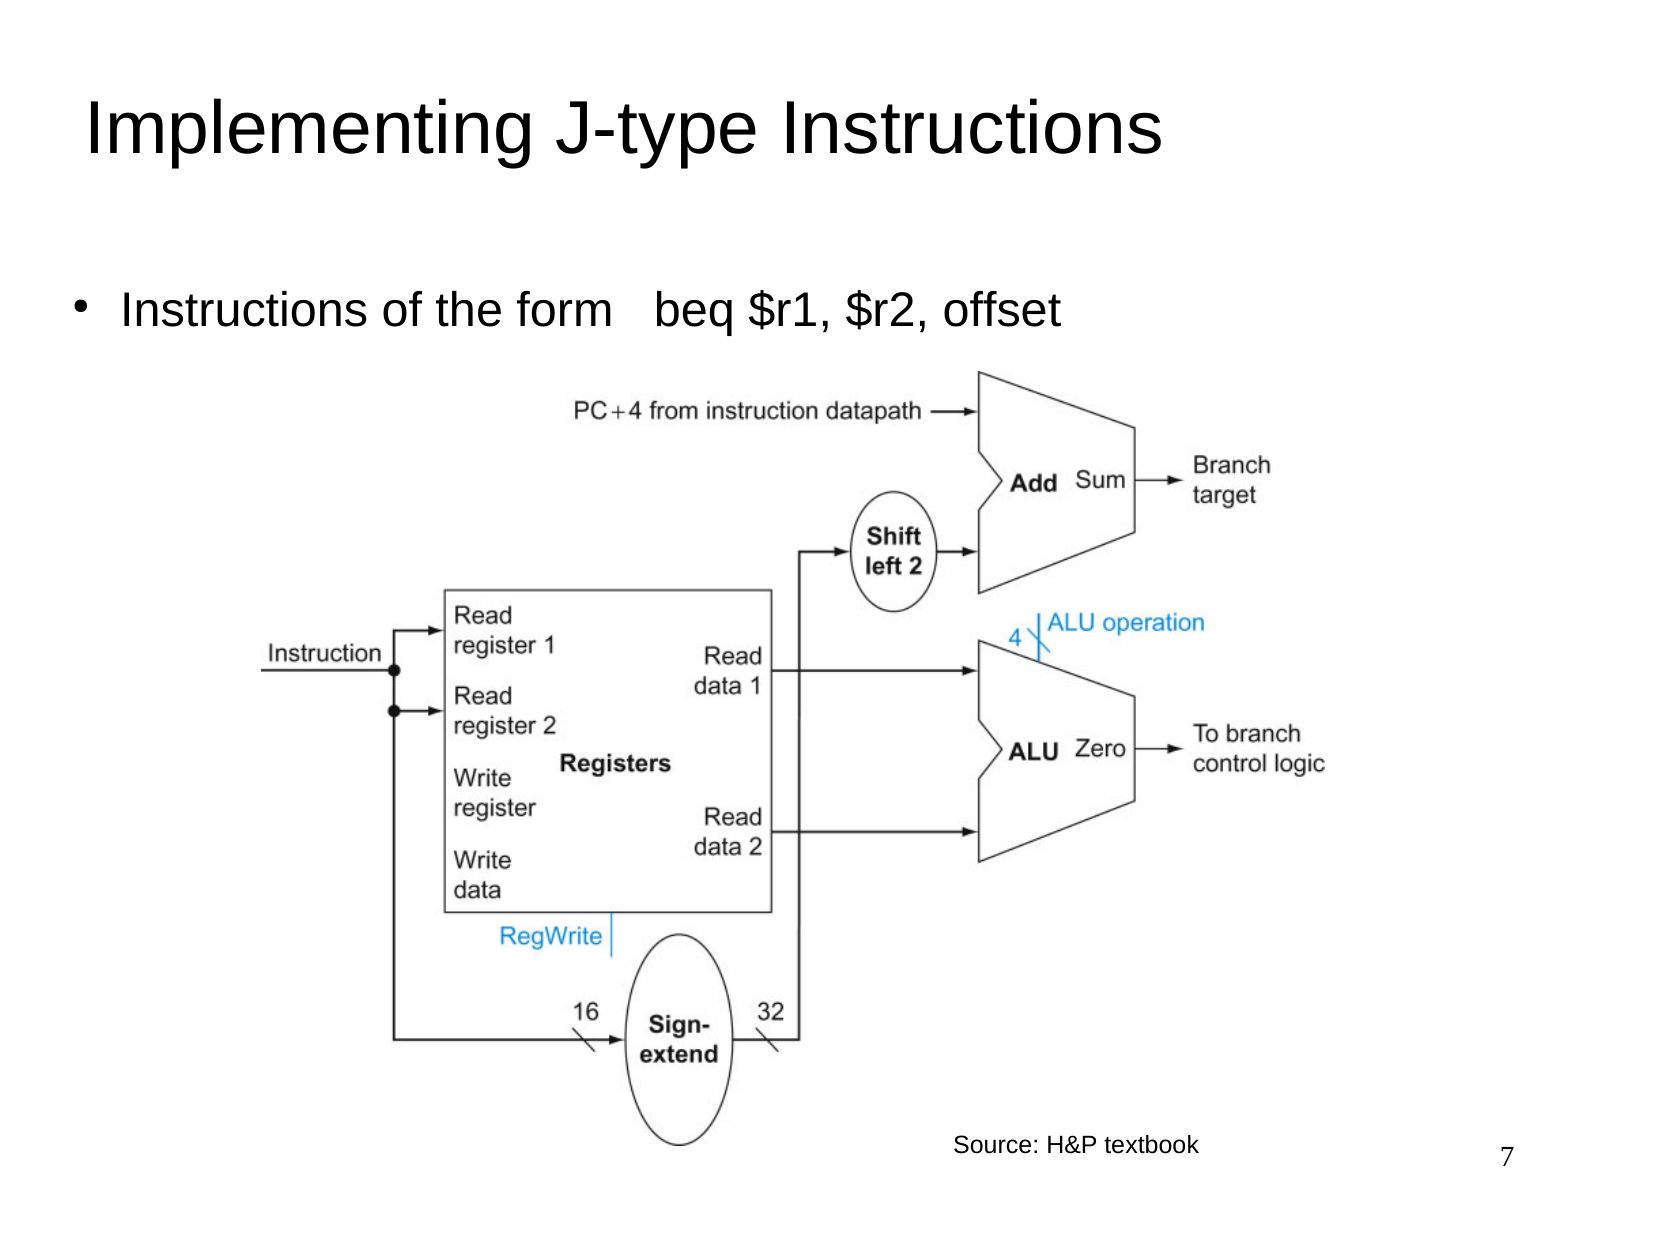

Implementing J-type Instructions
 Instructions of the form beq $r1, $r2, offset
Source: H&P textbook